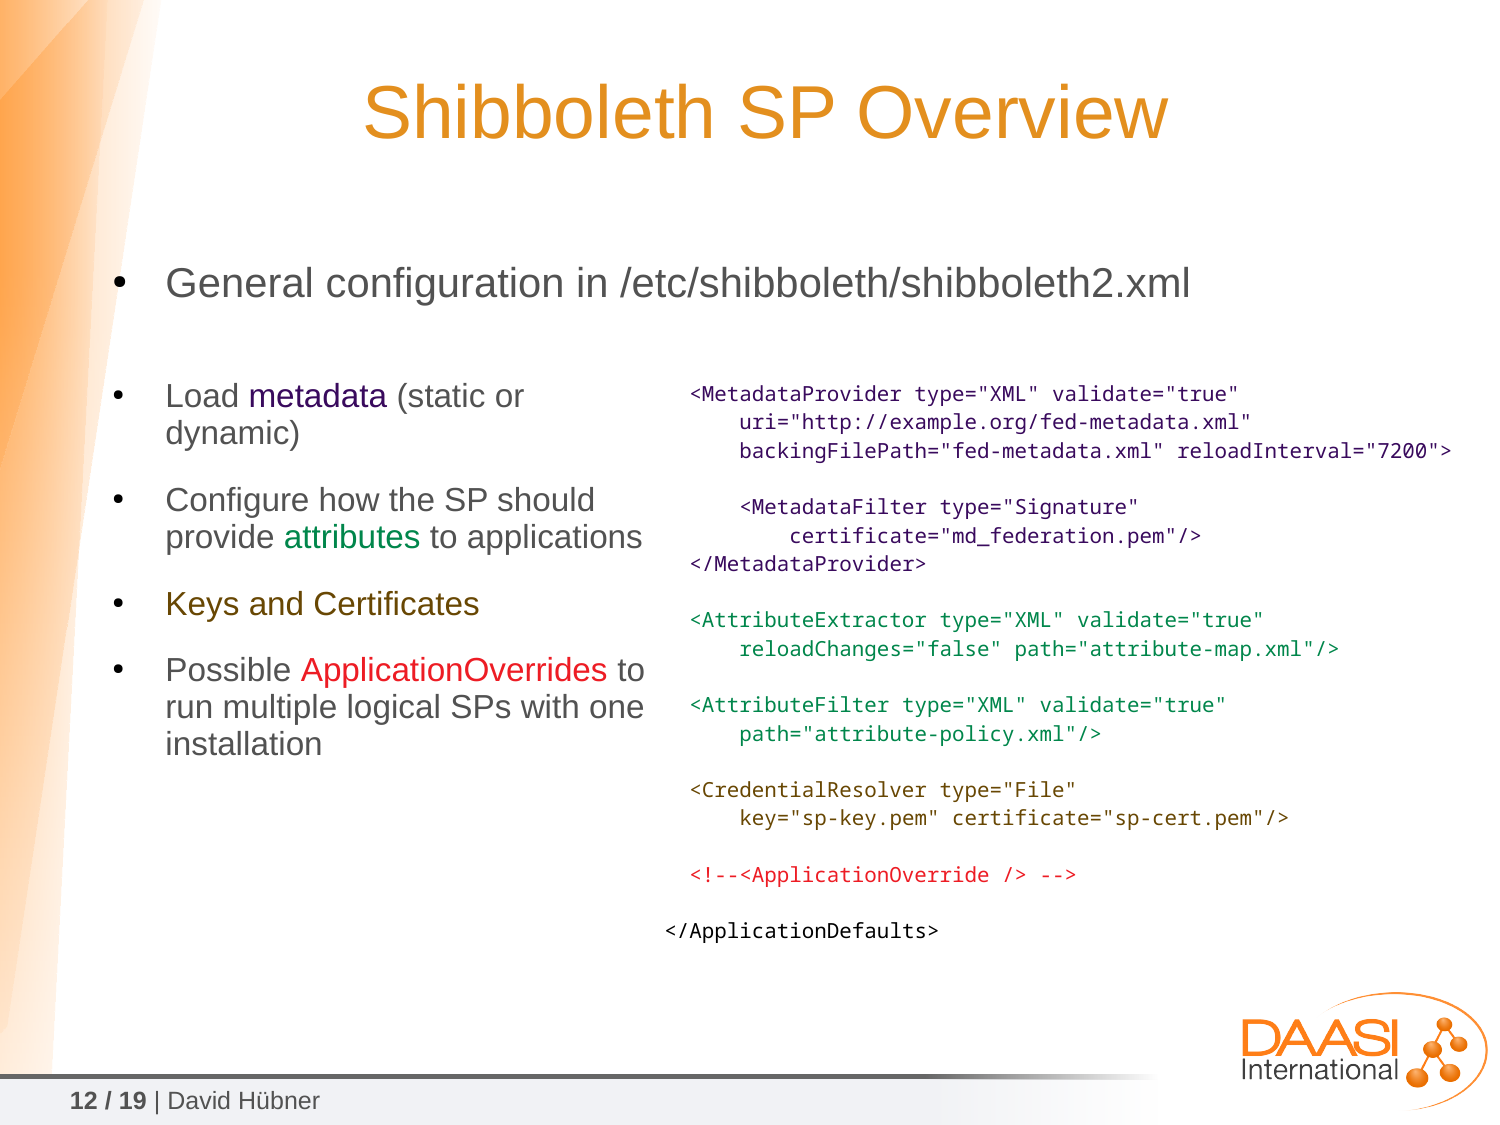

# Shibboleth SP Overview
General configuration in /etc/shibboleth/shibboleth2.xml
 <MetadataProvider type="XML" validate="true"
 uri="http://example.org/fed-metadata.xml"
 backingFilePath="fed-metadata.xml" reloadInterval="7200">
 <MetadataFilter type="Signature"
 certificate="md_federation.pem"/>
 </MetadataProvider>
 <AttributeExtractor type="XML" validate="true"
 reloadChanges="false" path="attribute-map.xml"/>
 <AttributeFilter type="XML" validate="true"
 path="attribute-policy.xml"/>
 <CredentialResolver type="File"
 key="sp-key.pem" certificate="sp-cert.pem"/>
 <!--<ApplicationOverride /> -->
</ApplicationDefaults>
Load metadata (static or dynamic)
Configure how the SP should provide attributes to applications
Keys and Certificates
Possible ApplicationOverrides to run multiple logical SPs with one installation